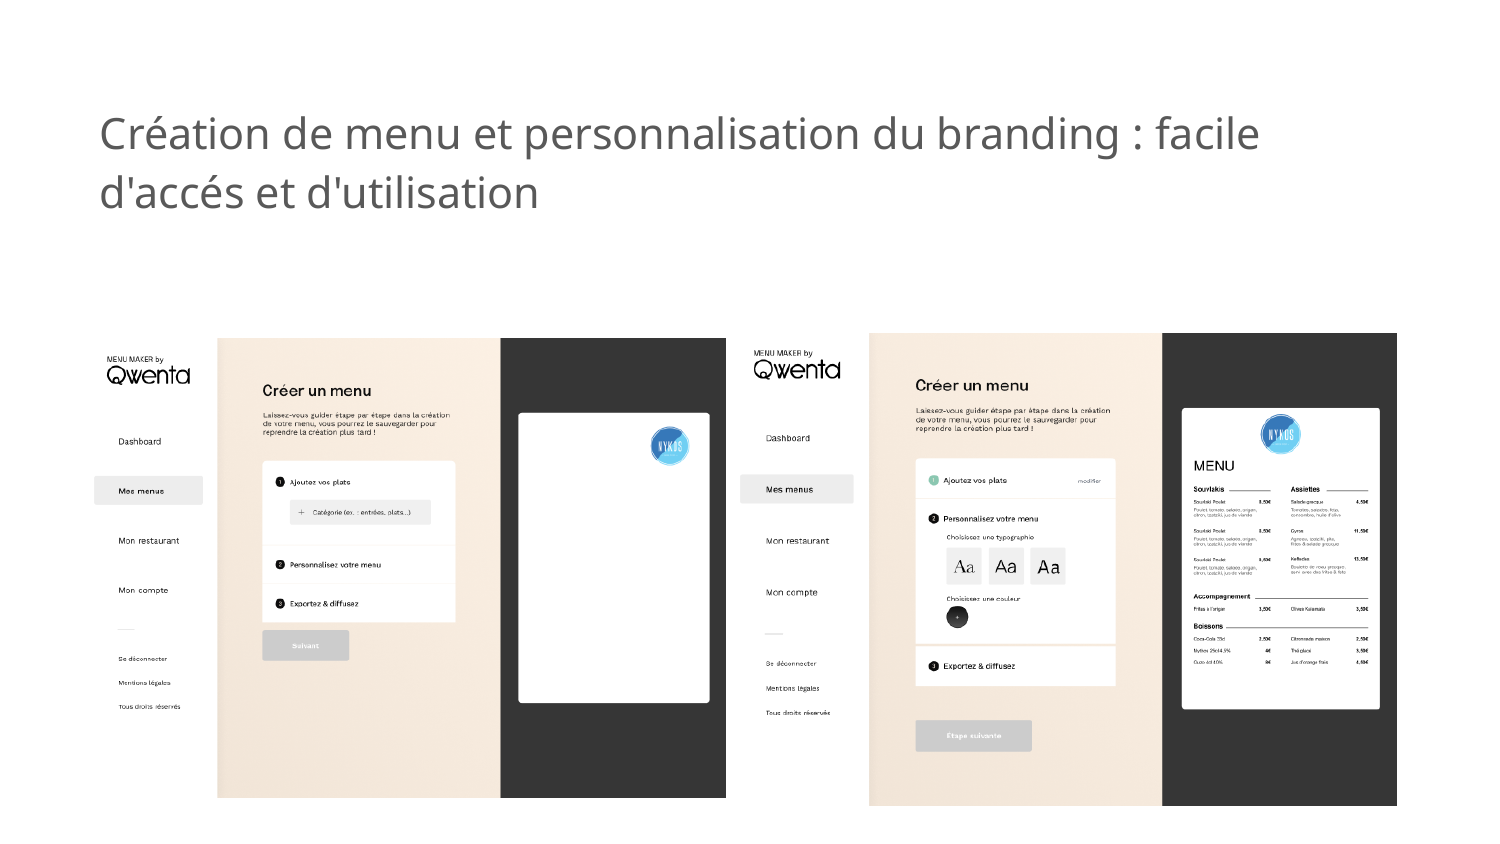

# Création de menu et personnalisation du branding : facile d'accés et d'utilisation